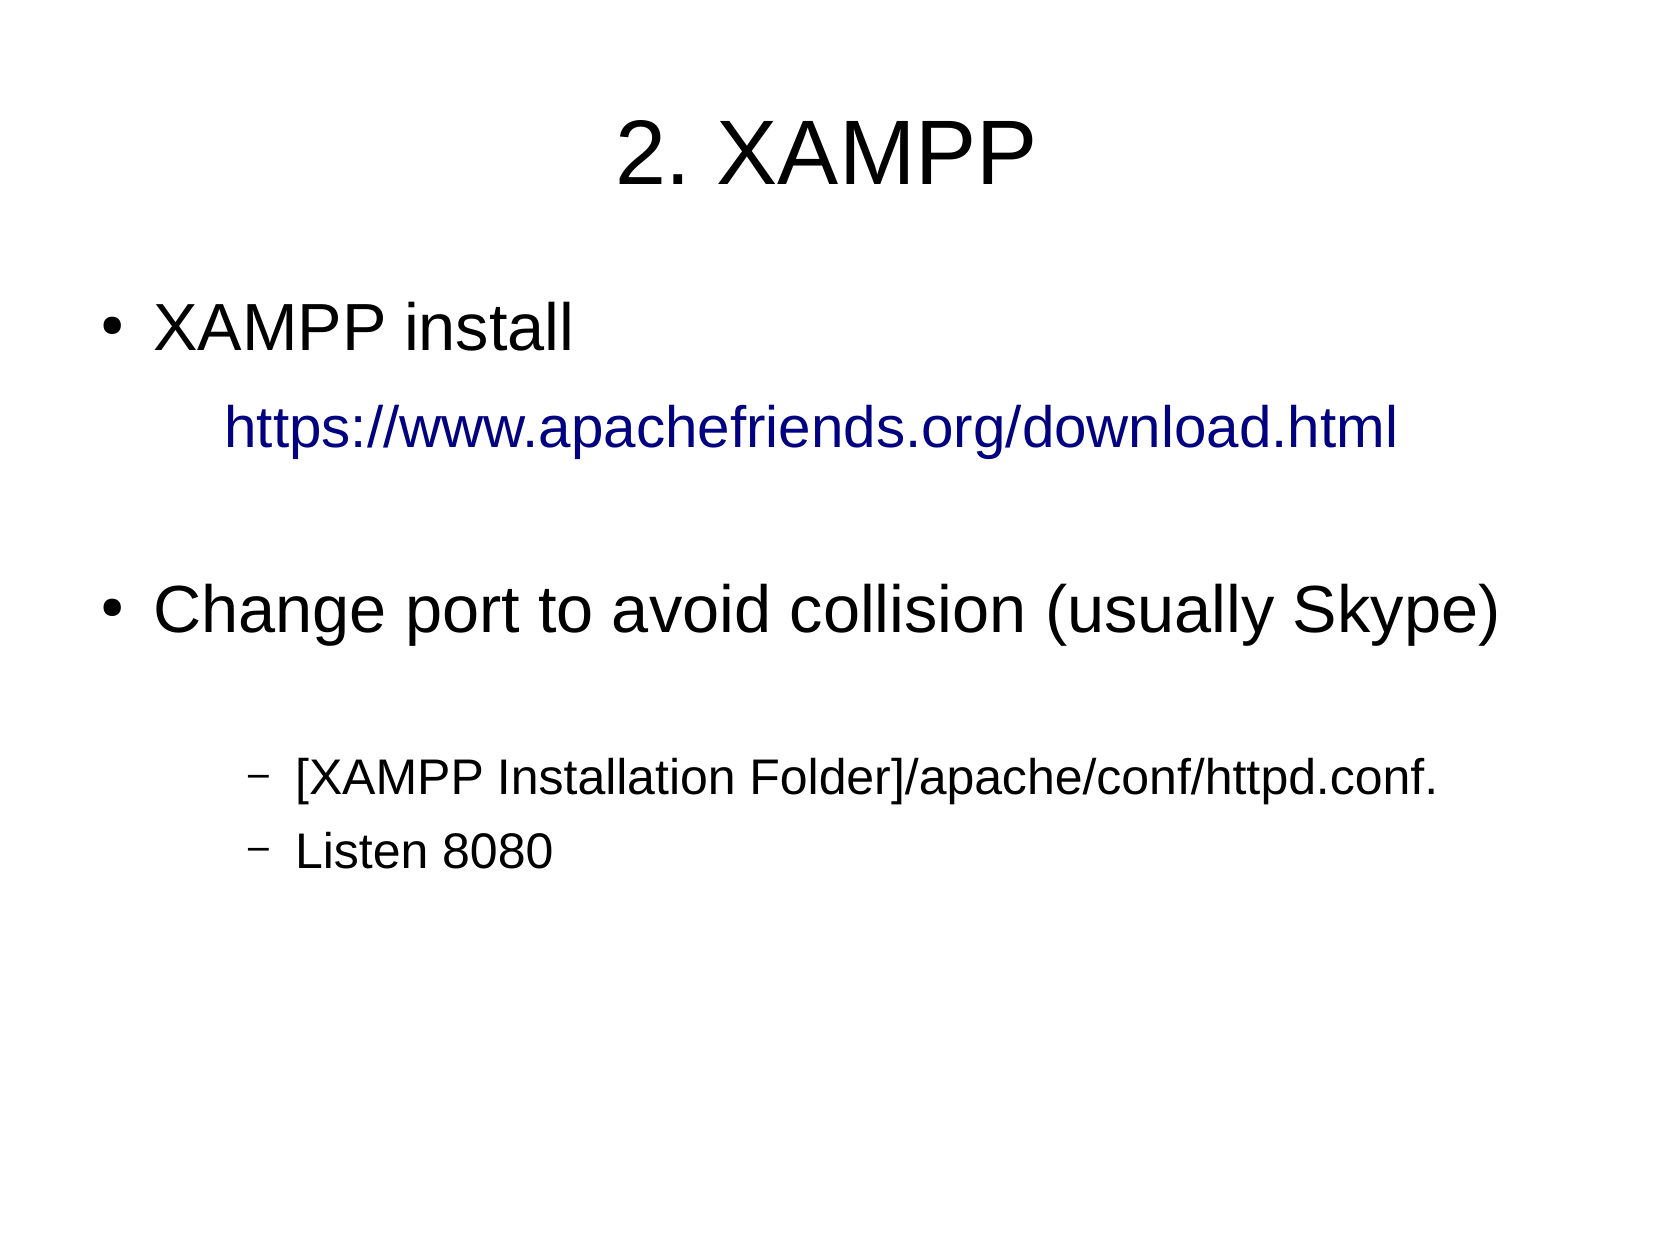

# 2. XAMPP
XAMPP install
https://www.apachefriends.org/download.html
Change port to avoid collision (usually Skype)
[XAMPP Installation Folder]/apache/conf/httpd.conf.
Listen 8080